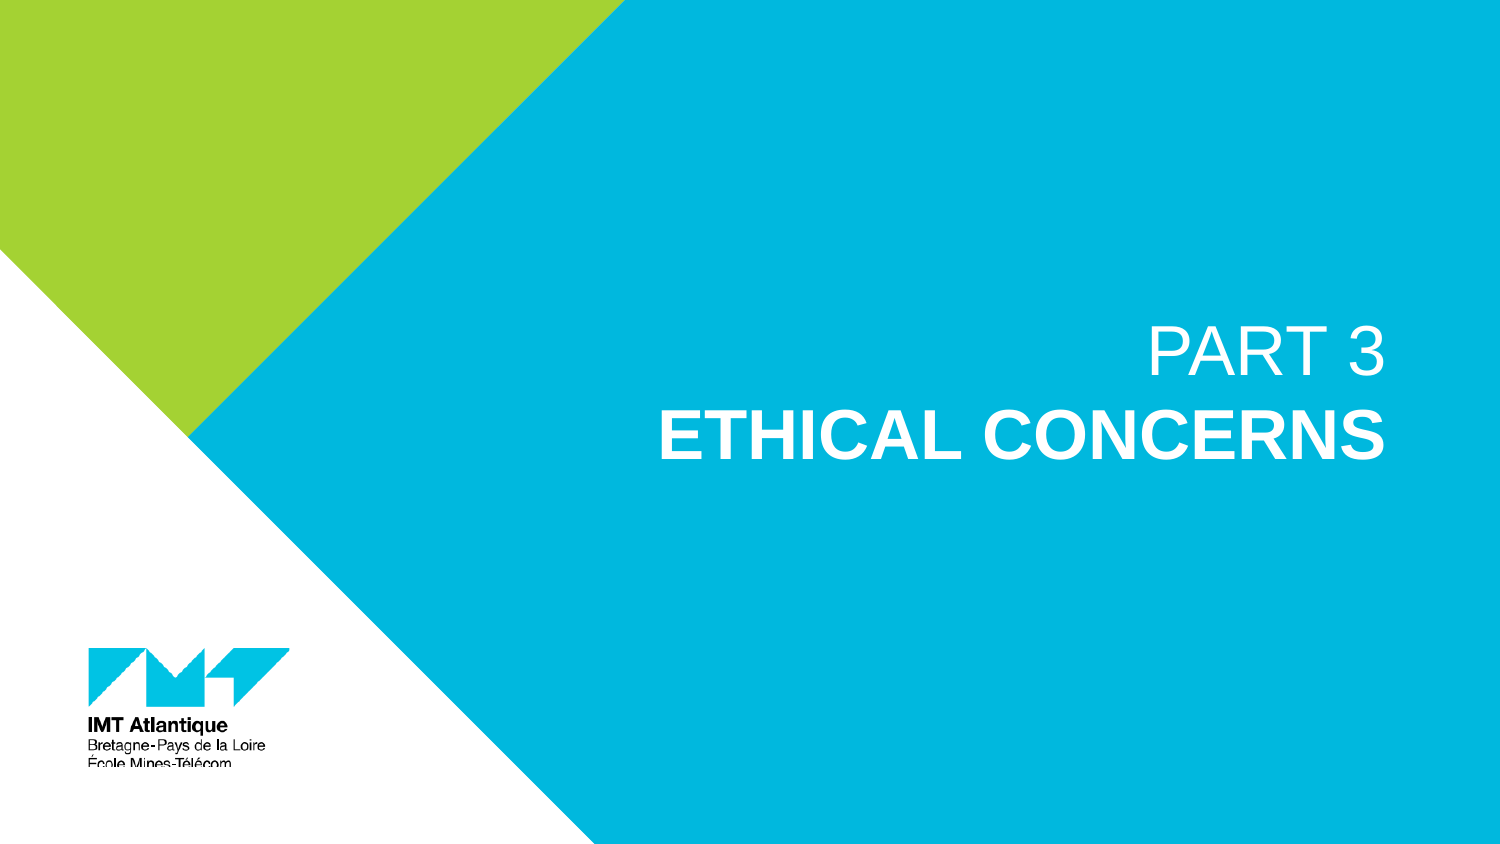

# pART 3
Ethical Concerns
Titre de la présentation - menu « Insertion / En-tête et pied de page »
9